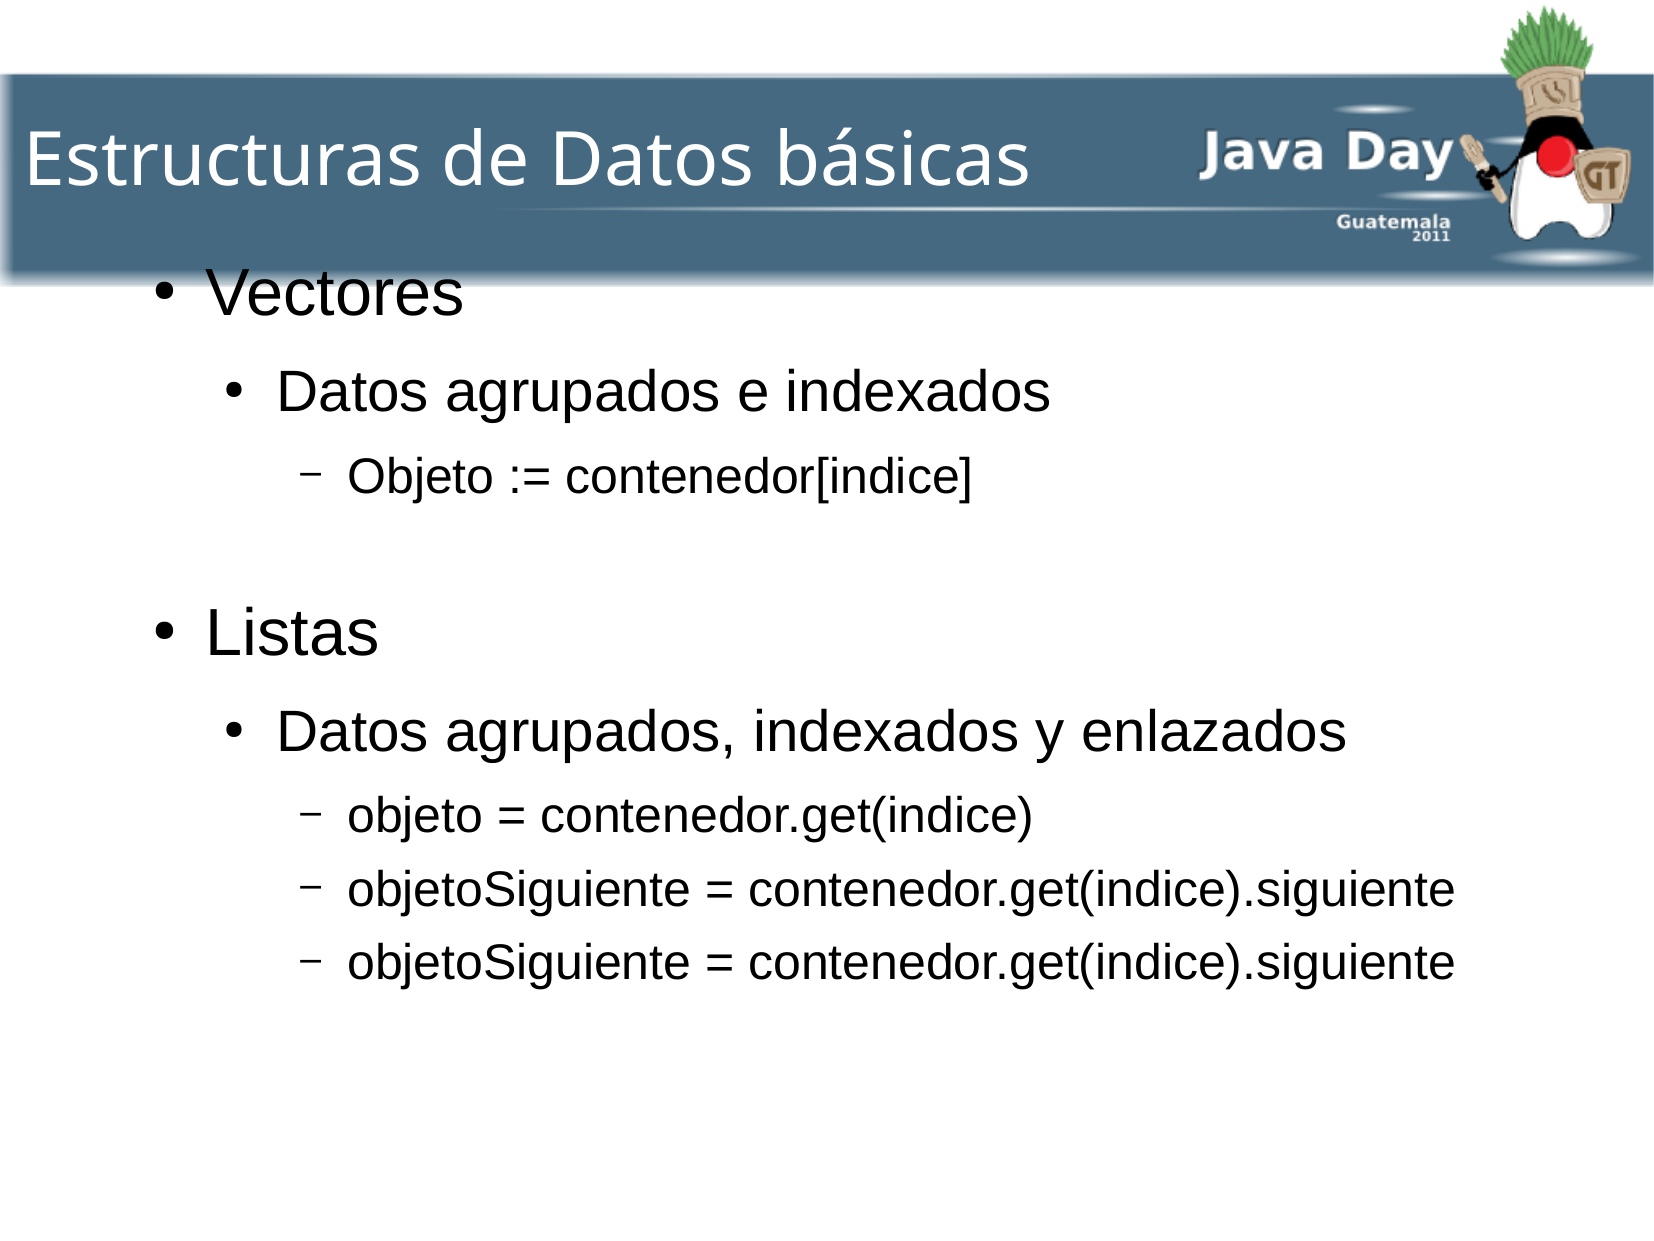

# Estructuras de Datos básicas
Vectores
Datos agrupados e indexados
Objeto := contenedor[indice]
Listas
Datos agrupados, indexados y enlazados
objeto = contenedor.get(indice)
objetoSiguiente = contenedor.get(indice).siguiente
objetoSiguiente = contenedor.get(indice).siguiente